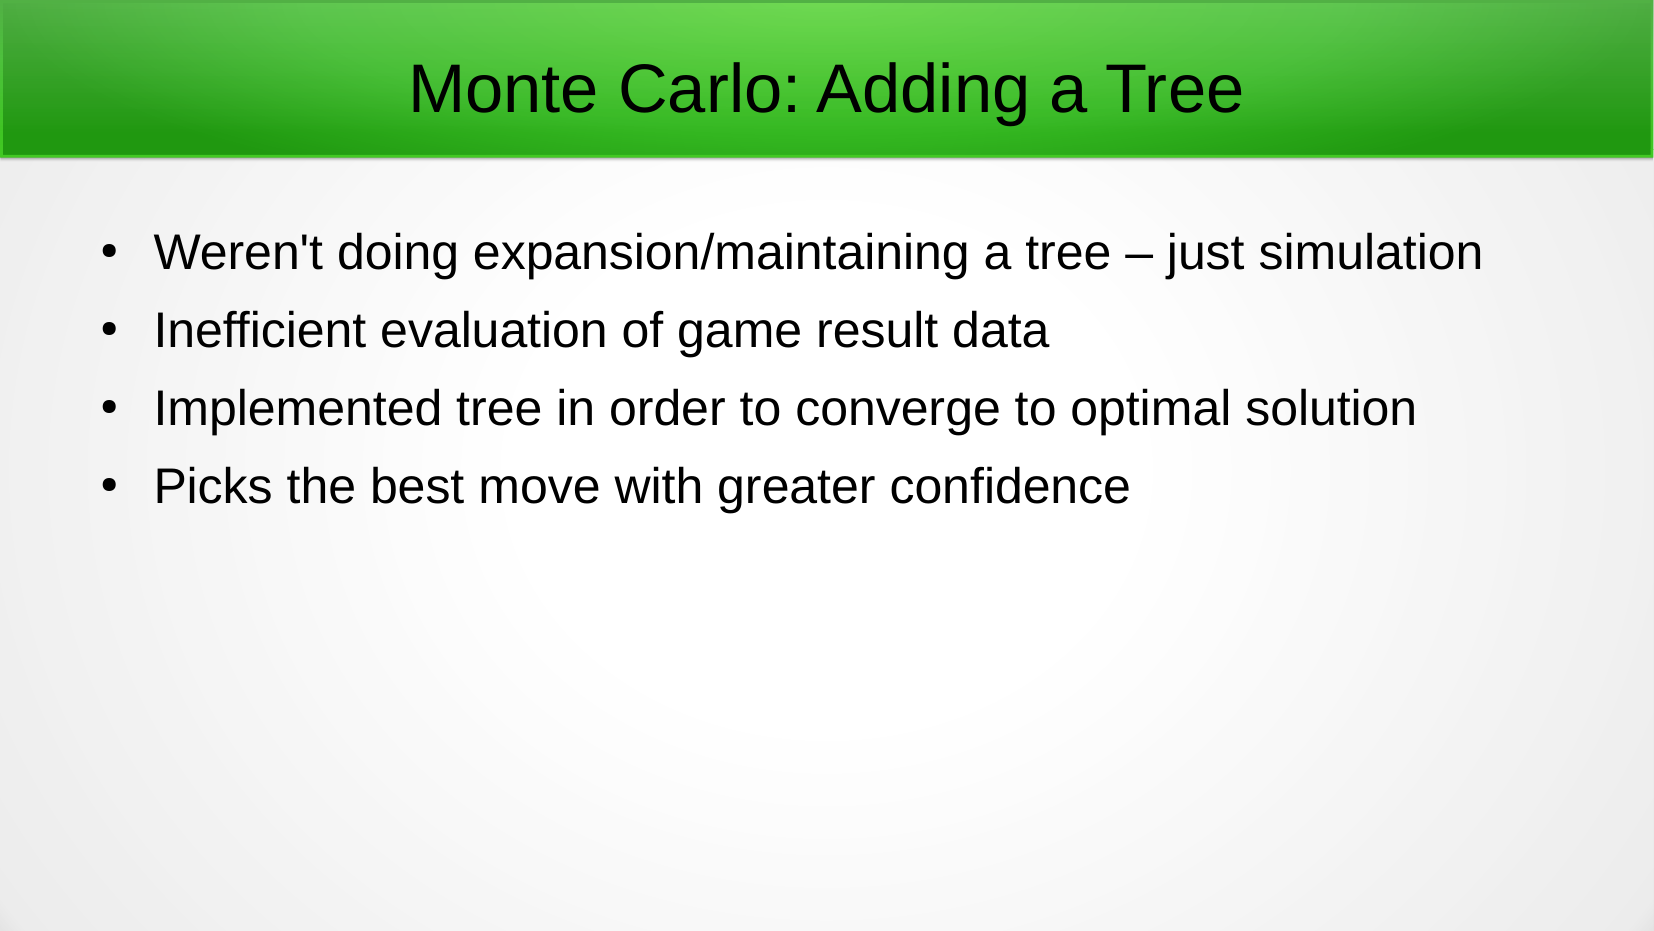

# Monte Carlo: Adding a Tree
Weren't doing expansion/maintaining a tree – just simulation
Inefficient evaluation of game result data
Implemented tree in order to converge to optimal solution
Picks the best move with greater confidence